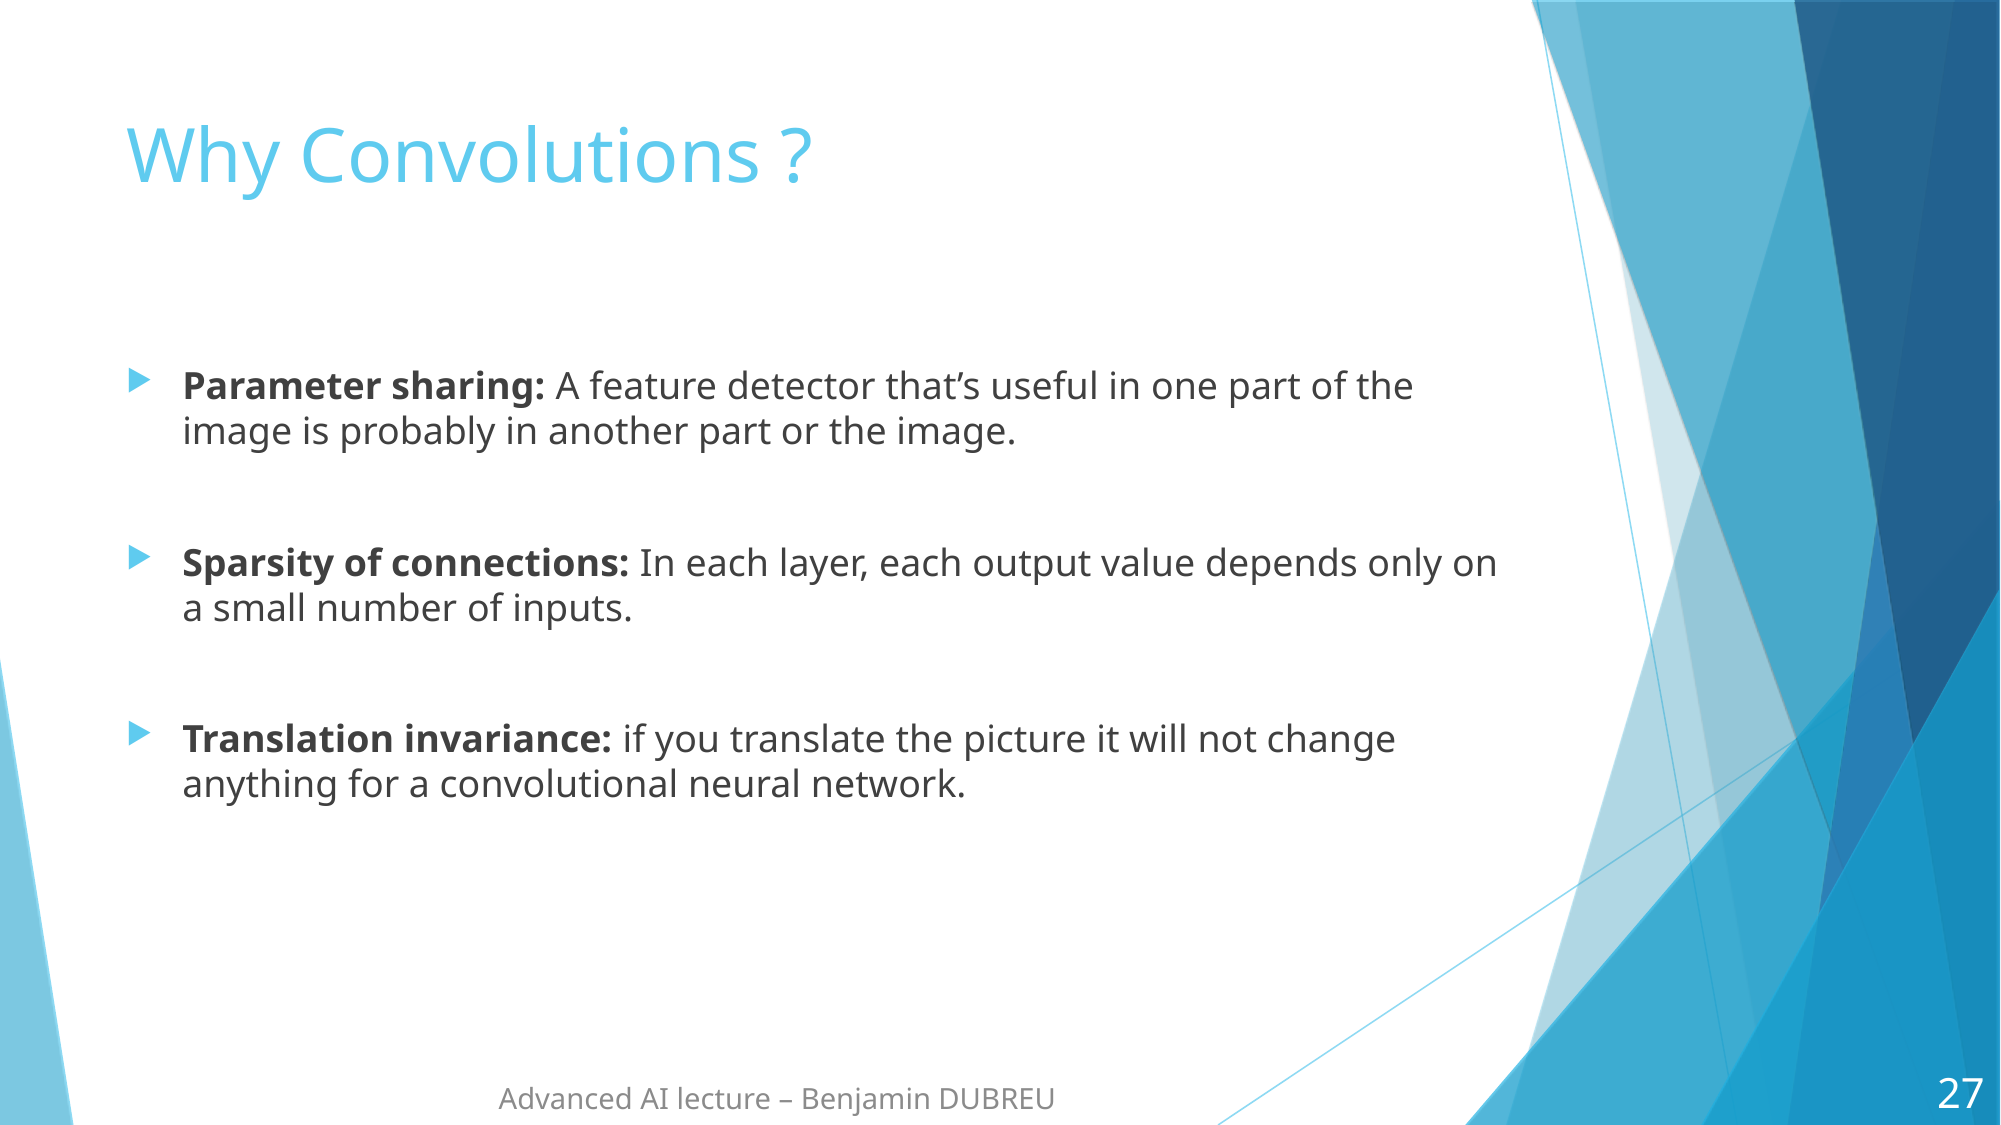

# Why Convolutions ?
Parameter sharing: A feature detector that’s useful in one part of the image is probably in another part or the image.
Sparsity of connections: In each layer, each output value depends only on a small number of inputs.
Translation invariance: if you translate the picture it will not change anything for a convolutional neural network.
Advanced AI lecture – Benjamin DUBREU